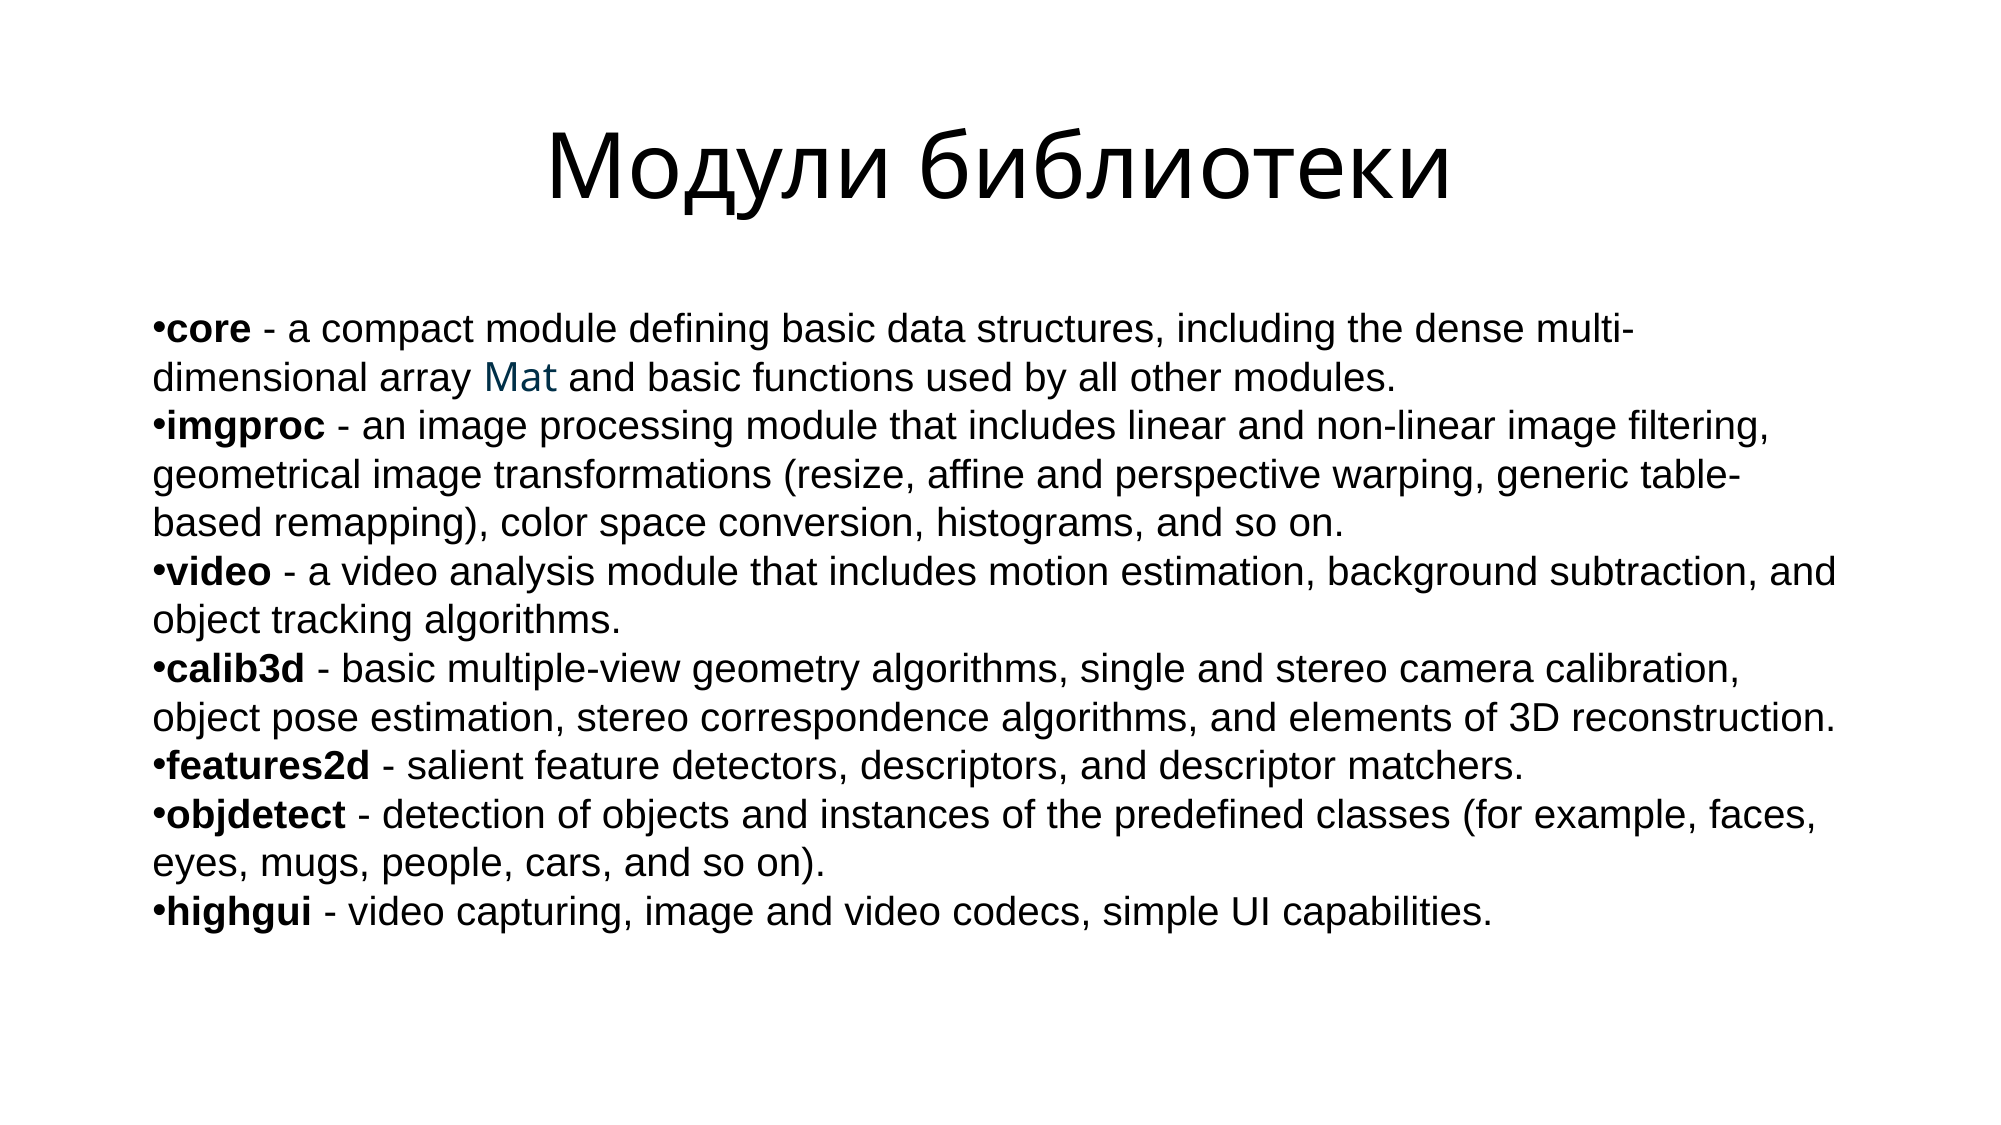

# Модули библиотеки
core - a compact module defining basic data structures, including the dense multi-dimensional array Mat and basic functions used by all other modules.
imgproc - an image processing module that includes linear and non-linear image filtering, geometrical image transformations (resize, affine and perspective warping, generic table-based remapping), color space conversion, histograms, and so on.
video - a video analysis module that includes motion estimation, background subtraction, and object tracking algorithms.
calib3d - basic multiple-view geometry algorithms, single and stereo camera calibration, object pose estimation, stereo correspondence algorithms, and elements of 3D reconstruction.
features2d - salient feature detectors, descriptors, and descriptor matchers.
objdetect - detection of objects and instances of the predefined classes (for example, faces, eyes, mugs, people, cars, and so on).
highgui - video capturing, image and video codecs, simple UI capabilities.